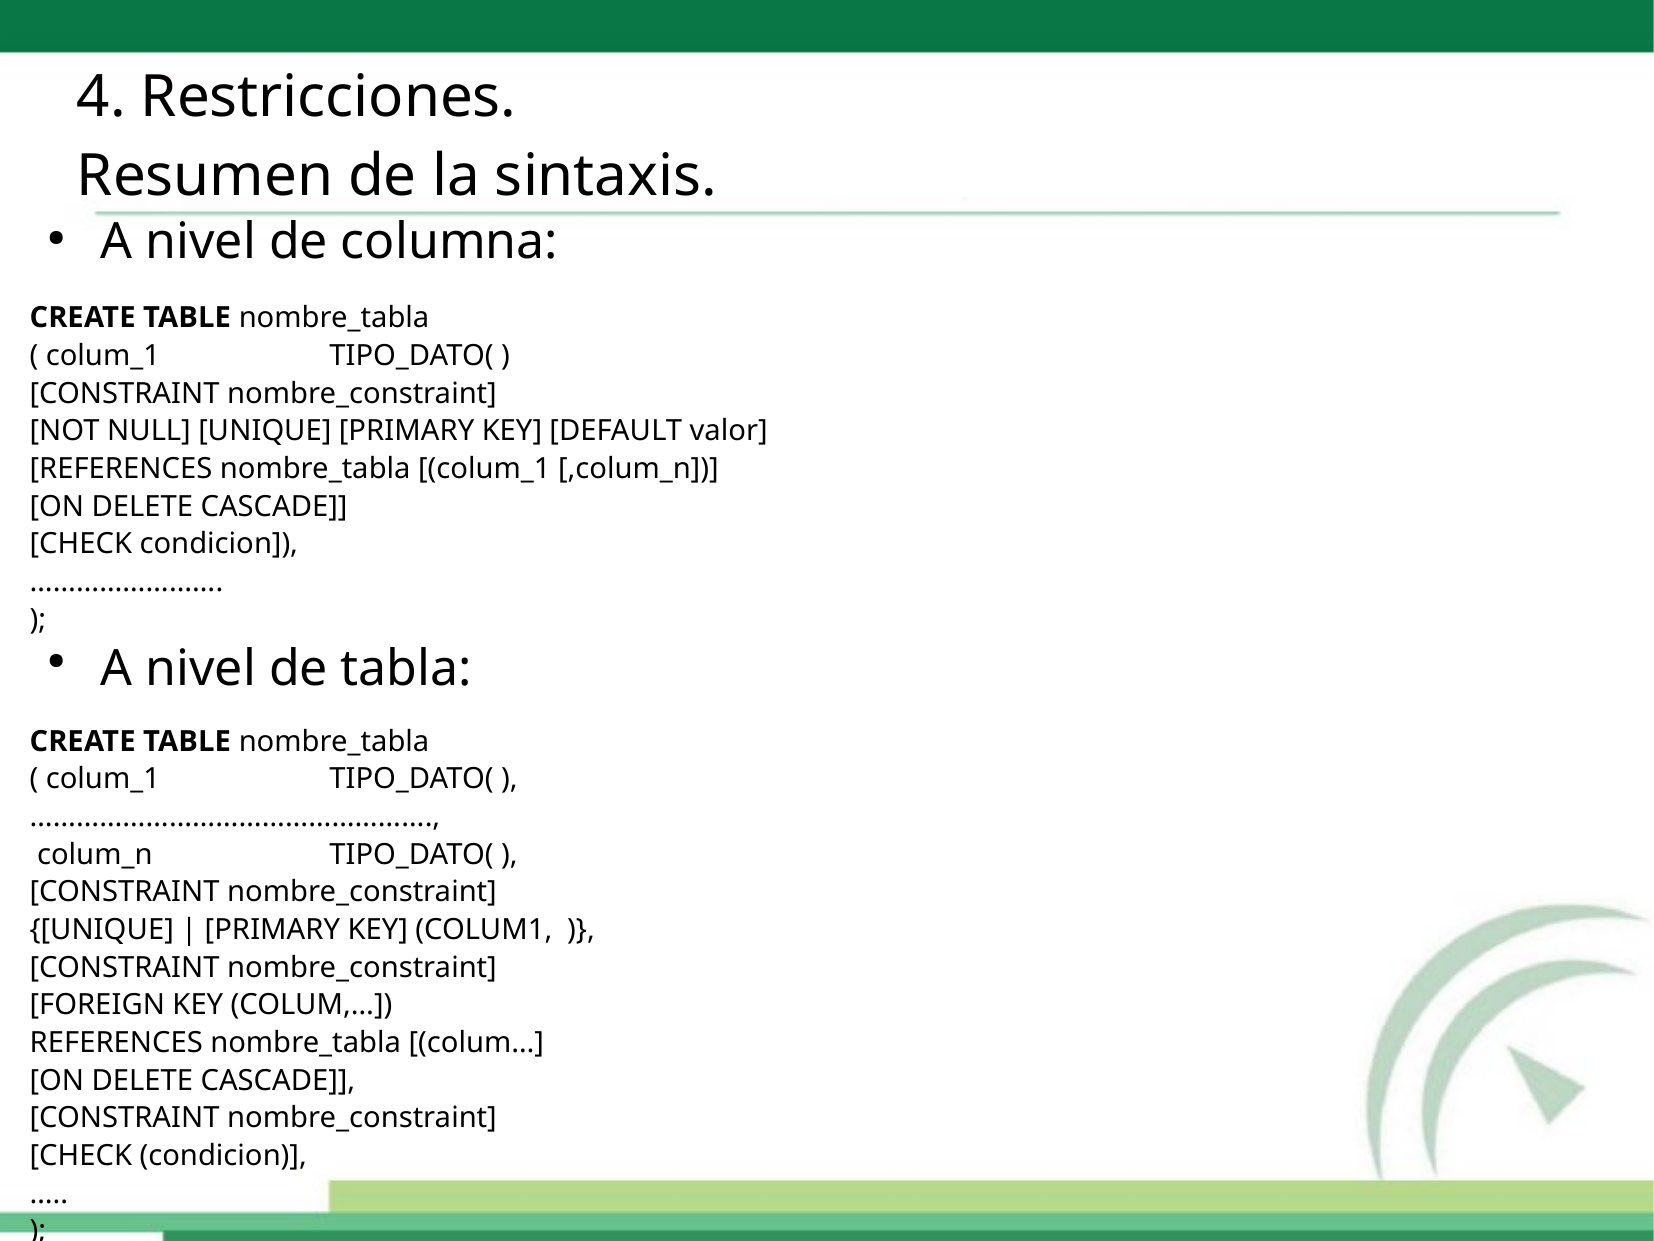

# 4. Restricciones. Resumen de la sintaxis.
A nivel de columna:
CREATE TABLE nombre_tabla
( colum_1		TIPO_DATO( )
[CONSTRAINT nombre_constraint]
[NOT NULL] [UNIQUE] [PRIMARY KEY] [DEFAULT valor]
[REFERENCES nombre_tabla [(colum_1 [,colum_n])]
[ON DELETE CASCADE]]
[CHECK condicion]),
…………………….
);
A nivel de tabla:
CREATE TABLE nombre_tabla
( colum_1		TIPO_DATO( ),
…………………………………………….,
 colum_n		TIPO_DATO( ),
[CONSTRAINT nombre_constraint]
{[UNIQUE] | [PRIMARY KEY] (COLUM1, )},
[CONSTRAINT nombre_constraint]
[FOREIGN KEY (COLUM,…])
REFERENCES nombre_tabla [(colum…]
[ON DELETE CASCADE]],
[CONSTRAINT nombre_constraint]
[CHECK (condicion)],
…..
);